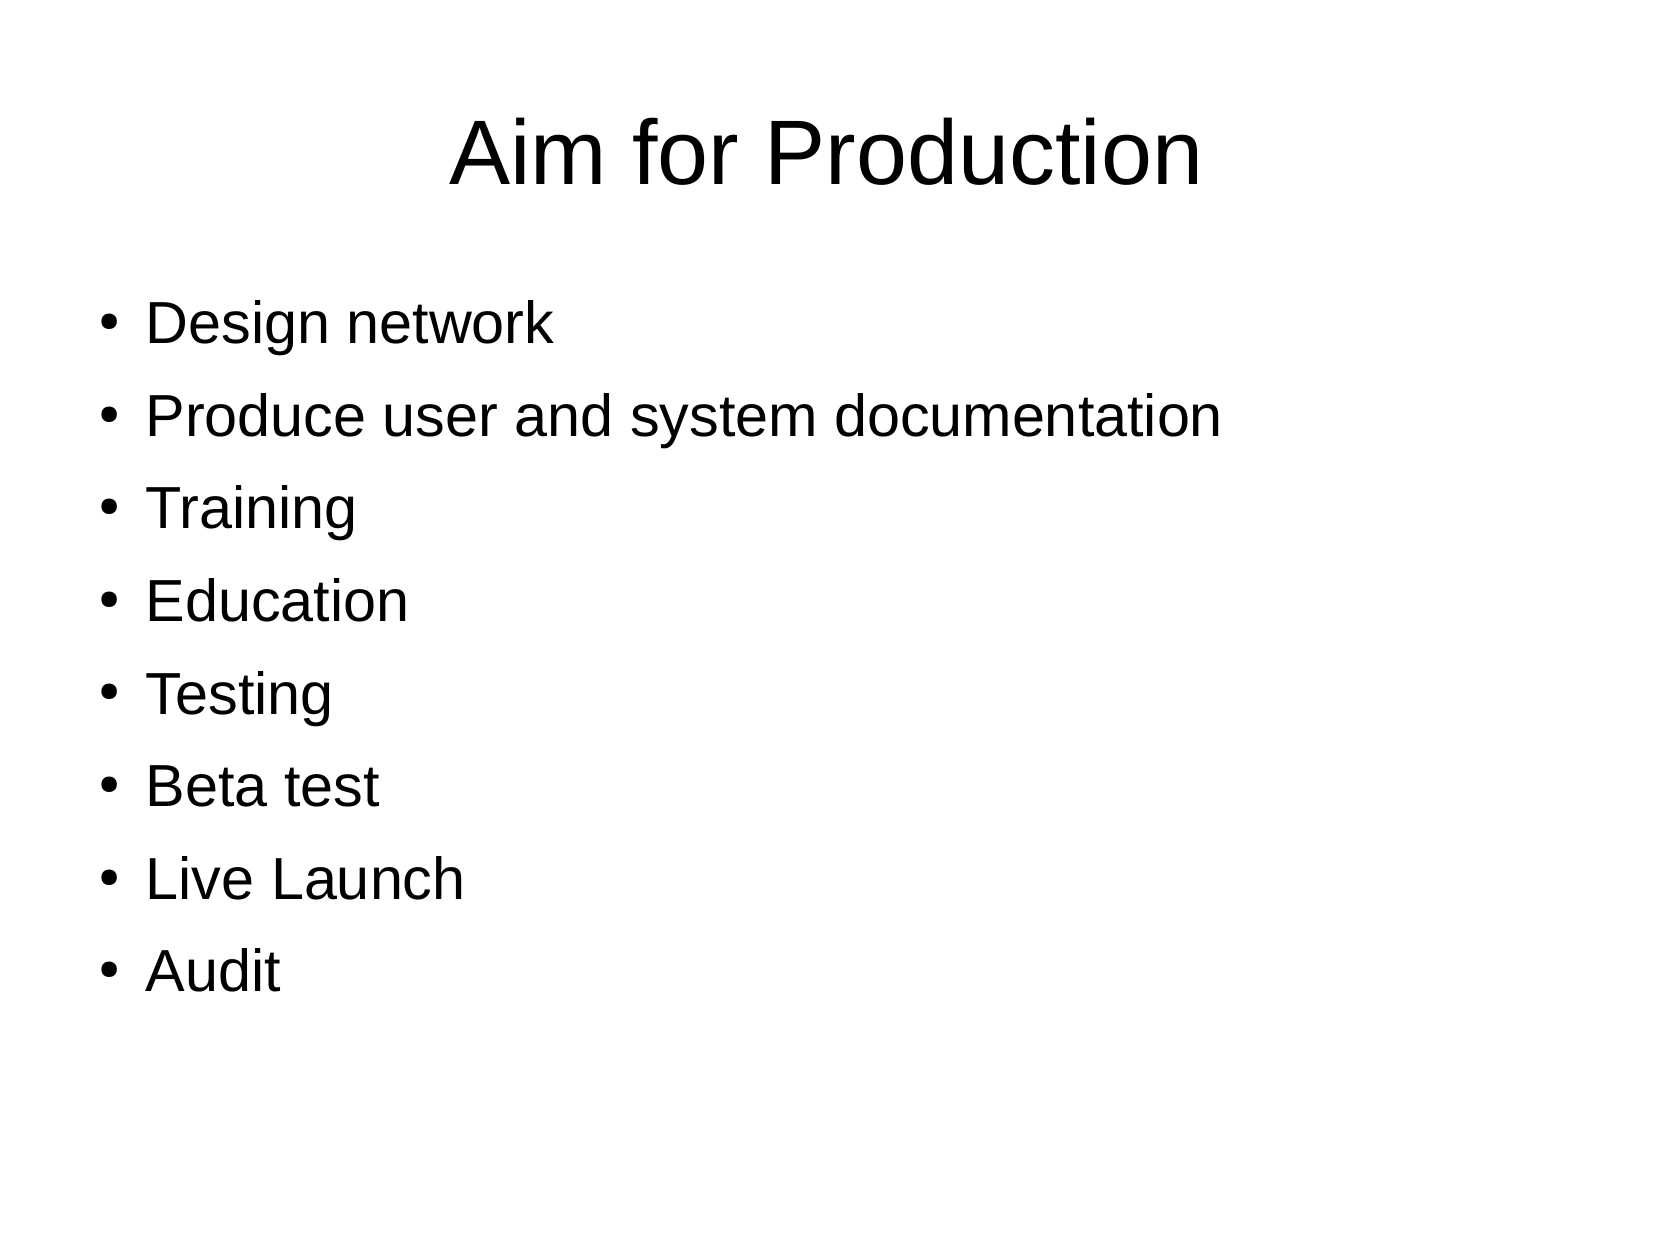

# Aim for Production
Design network
Produce user and system documentation
Training
Education
Testing
Beta test
Live Launch
Audit